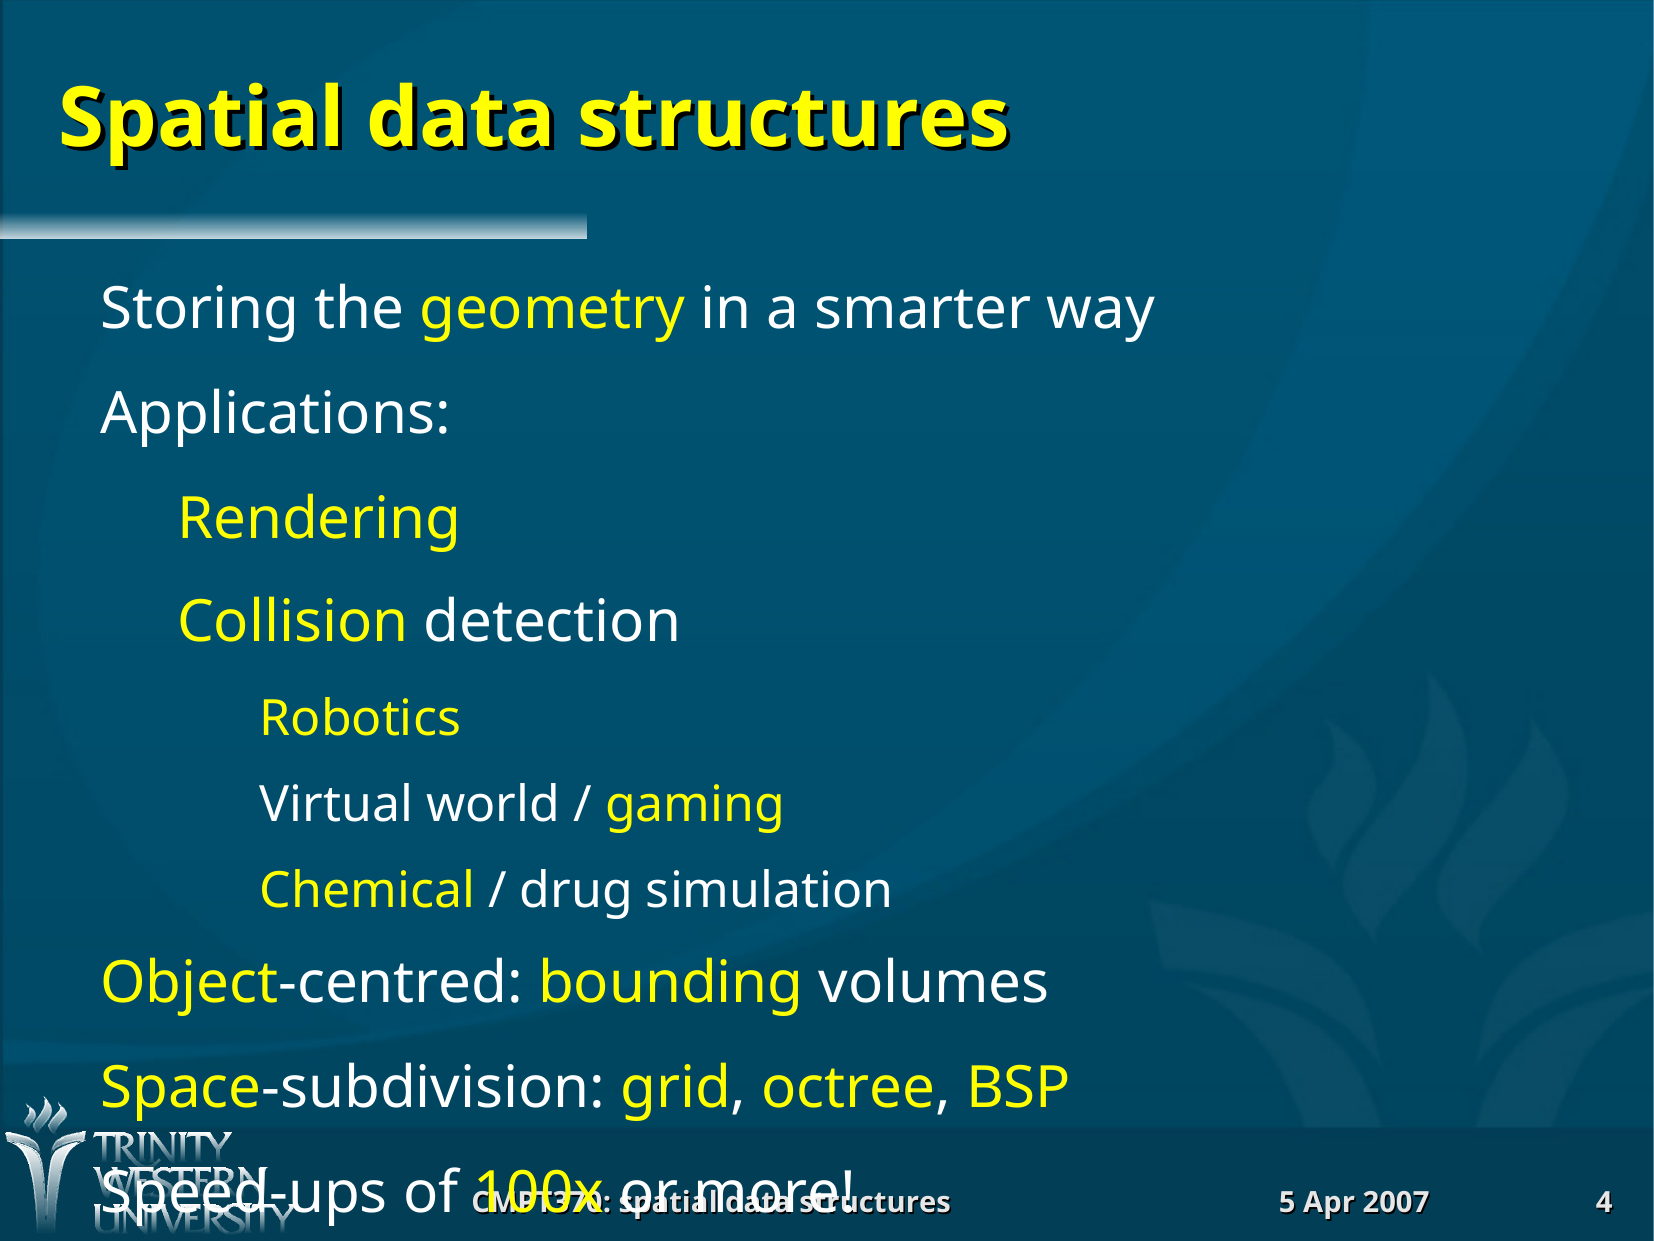

# Spatial data structures
Storing the geometry in a smarter way
Applications:
Rendering
Collision detection
Robotics
Virtual world / gaming
Chemical / drug simulation
Object-centred: bounding volumes
Space-subdivision: grid, octree, BSP
Speed-ups of 100x or more!
CMPT370: spatial data structures
5 Apr 2007
4